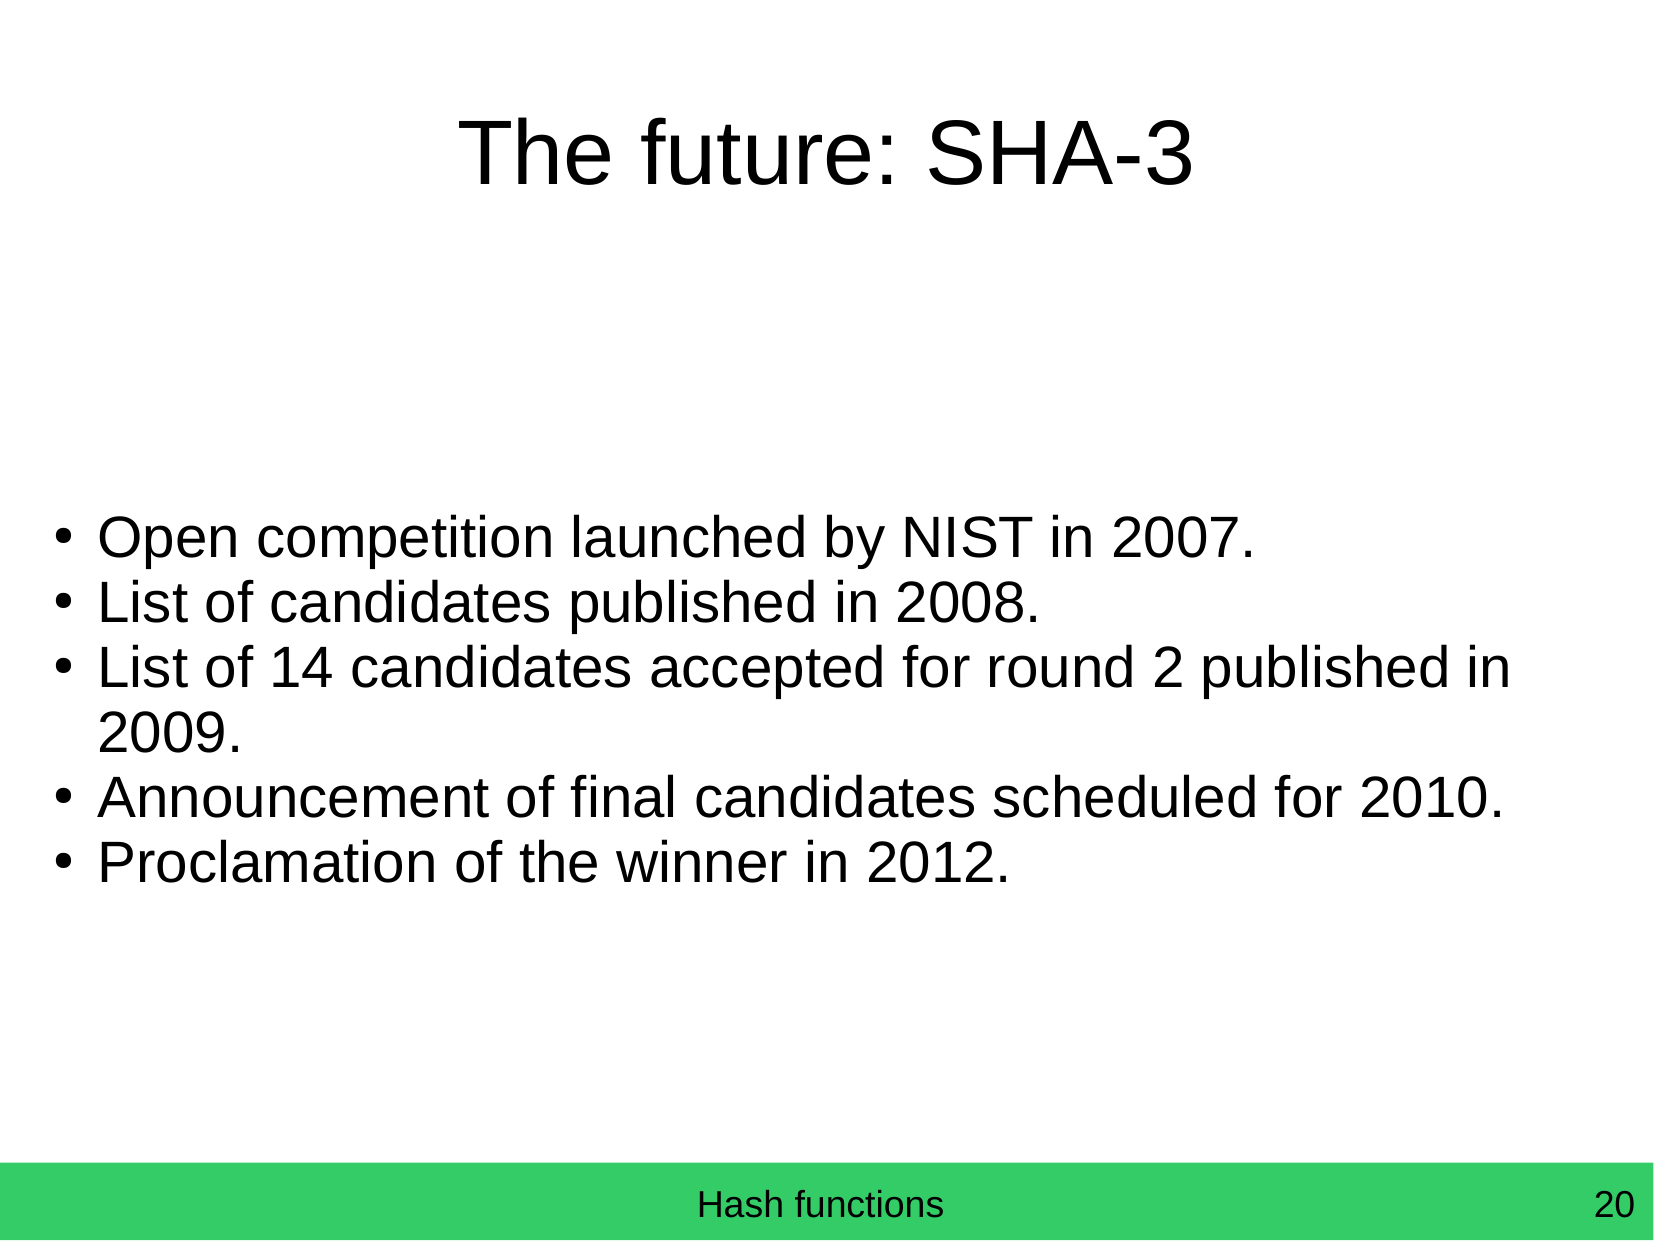

# The future: SHA-3
Open competition launched by NIST in 2007.
List of candidates published in 2008.
List of 14 candidates accepted for round 2 published in 2009.
Announcement of final candidates scheduled for 2010.
Proclamation of the winner in 2012.